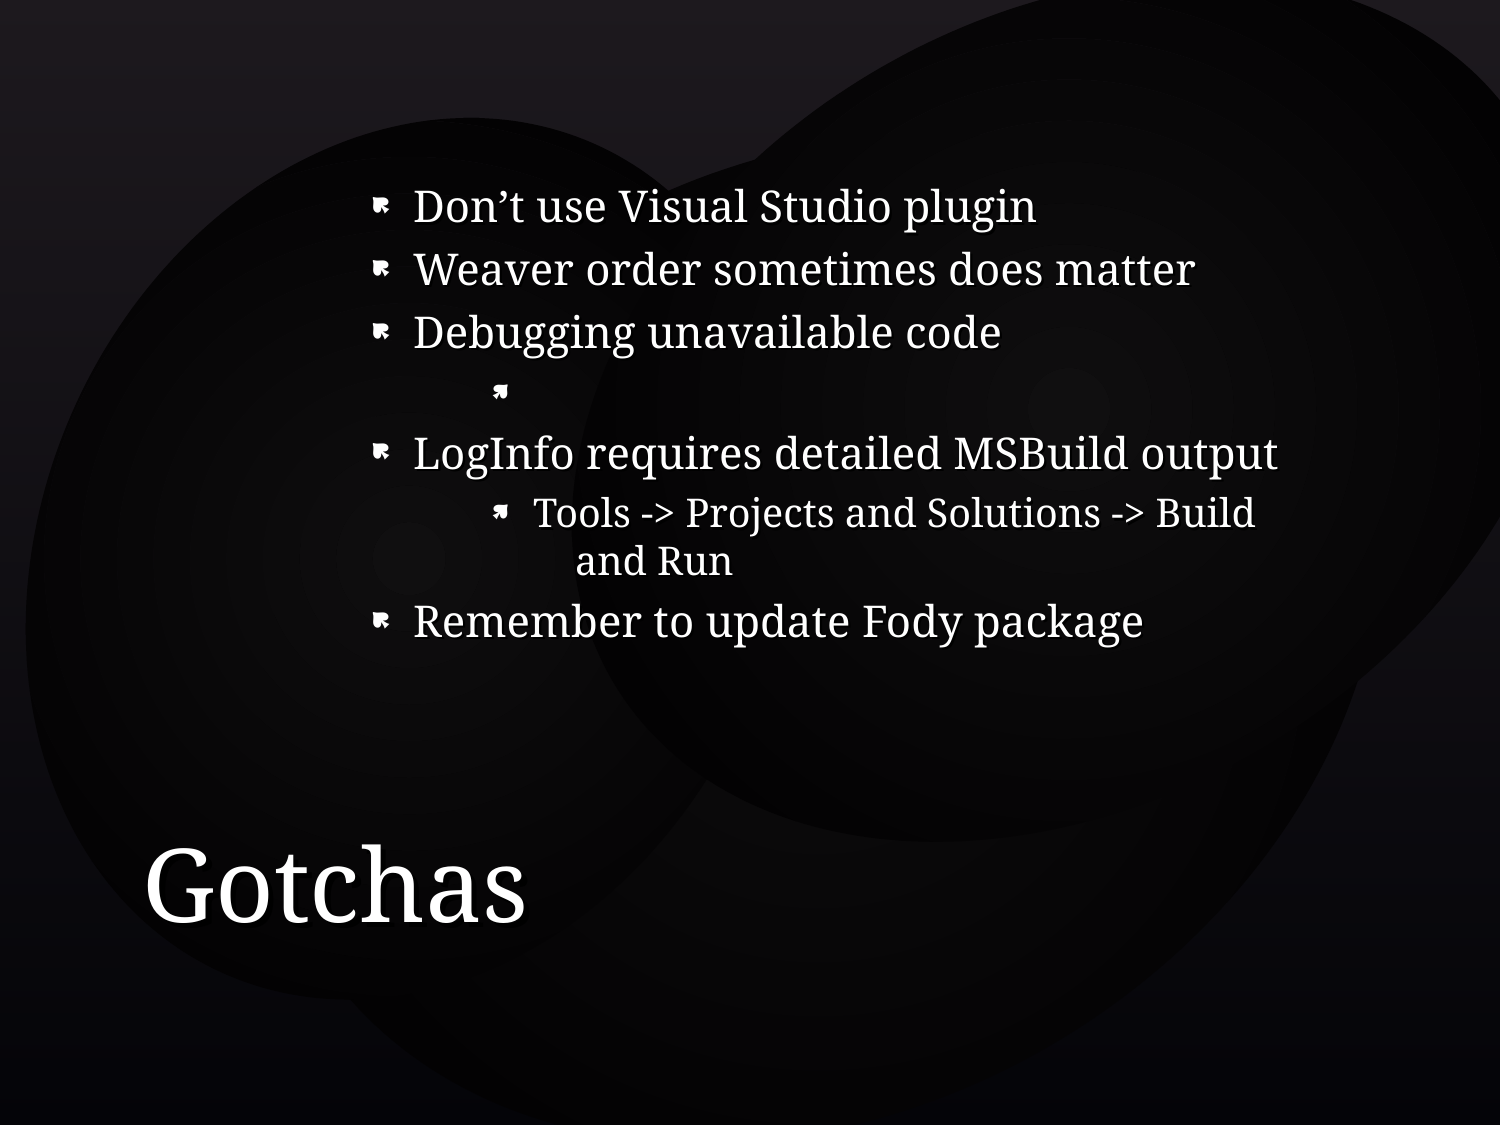

# Don’t use Visual Studio plugin
Weaver order sometimes does matter
Debugging unavailable code
LogInfo requires detailed MSBuild output
Tools -> Projects and Solutions -> Build and Run
Remember to update Fody package
Gotchas